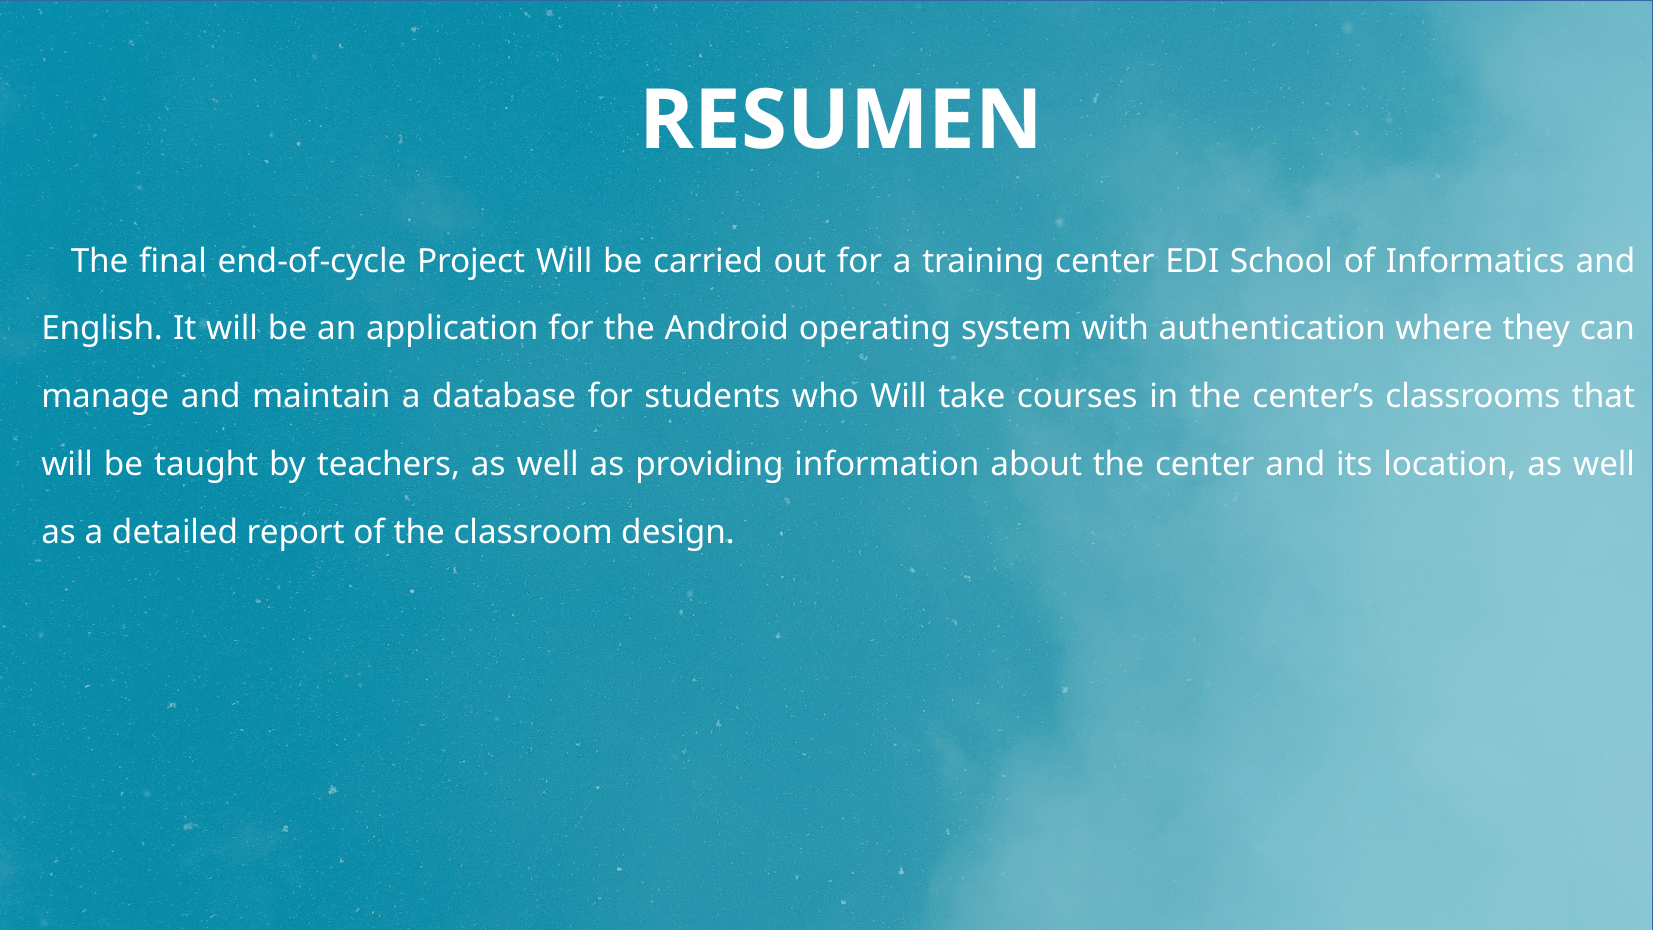

# RESUMEN
The final end-of-cycle Project Will be carried out for a training center EDI School of Informatics and English. It will be an application for the Android operating system with authentication where they can manage and maintain a database for students who Will take courses in the center’s classrooms that will be taught by teachers, as well as providing information about the center and its location, as well as a detailed report of the classroom design.